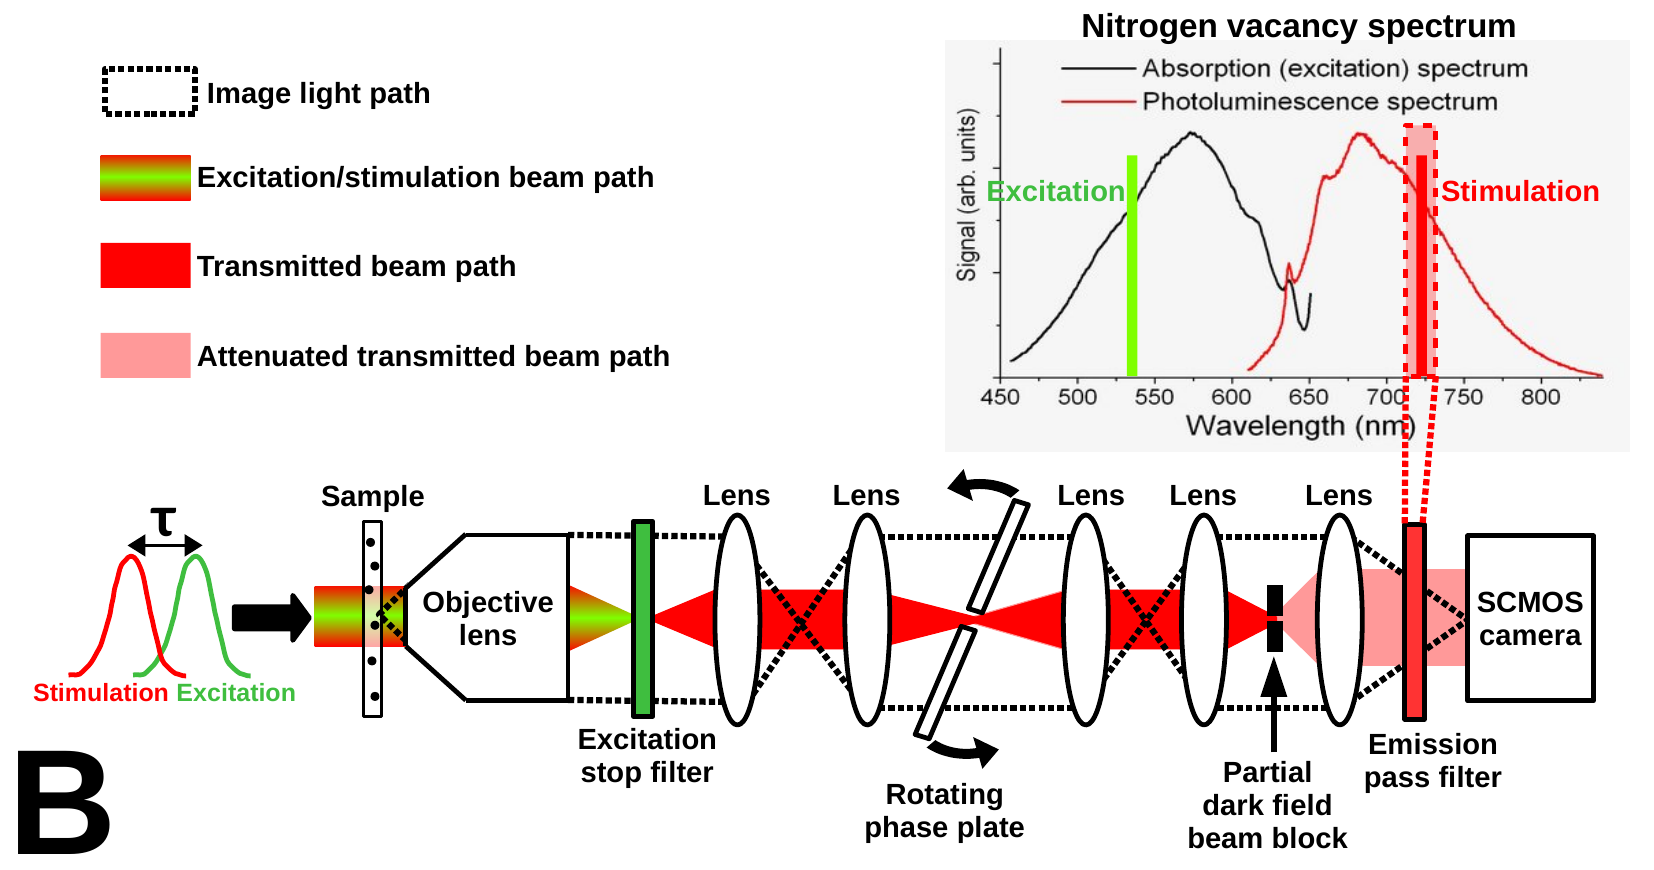

Nitrogen vacancy spectrum
Image light path
Excitation/stimulation beam path
Excitation
Stimulation
Transmitted beam path
Attenuated transmitted beam path
Lens
Lens
Lens
Lens
Lens
Sample
τ
Objective lens
SCMOS camera
Stimulation
Excitation
B
Excitation stop filter
Emission pass filter
Partial
dark field beam block
Rotating phase plate
Phase contrast/STE